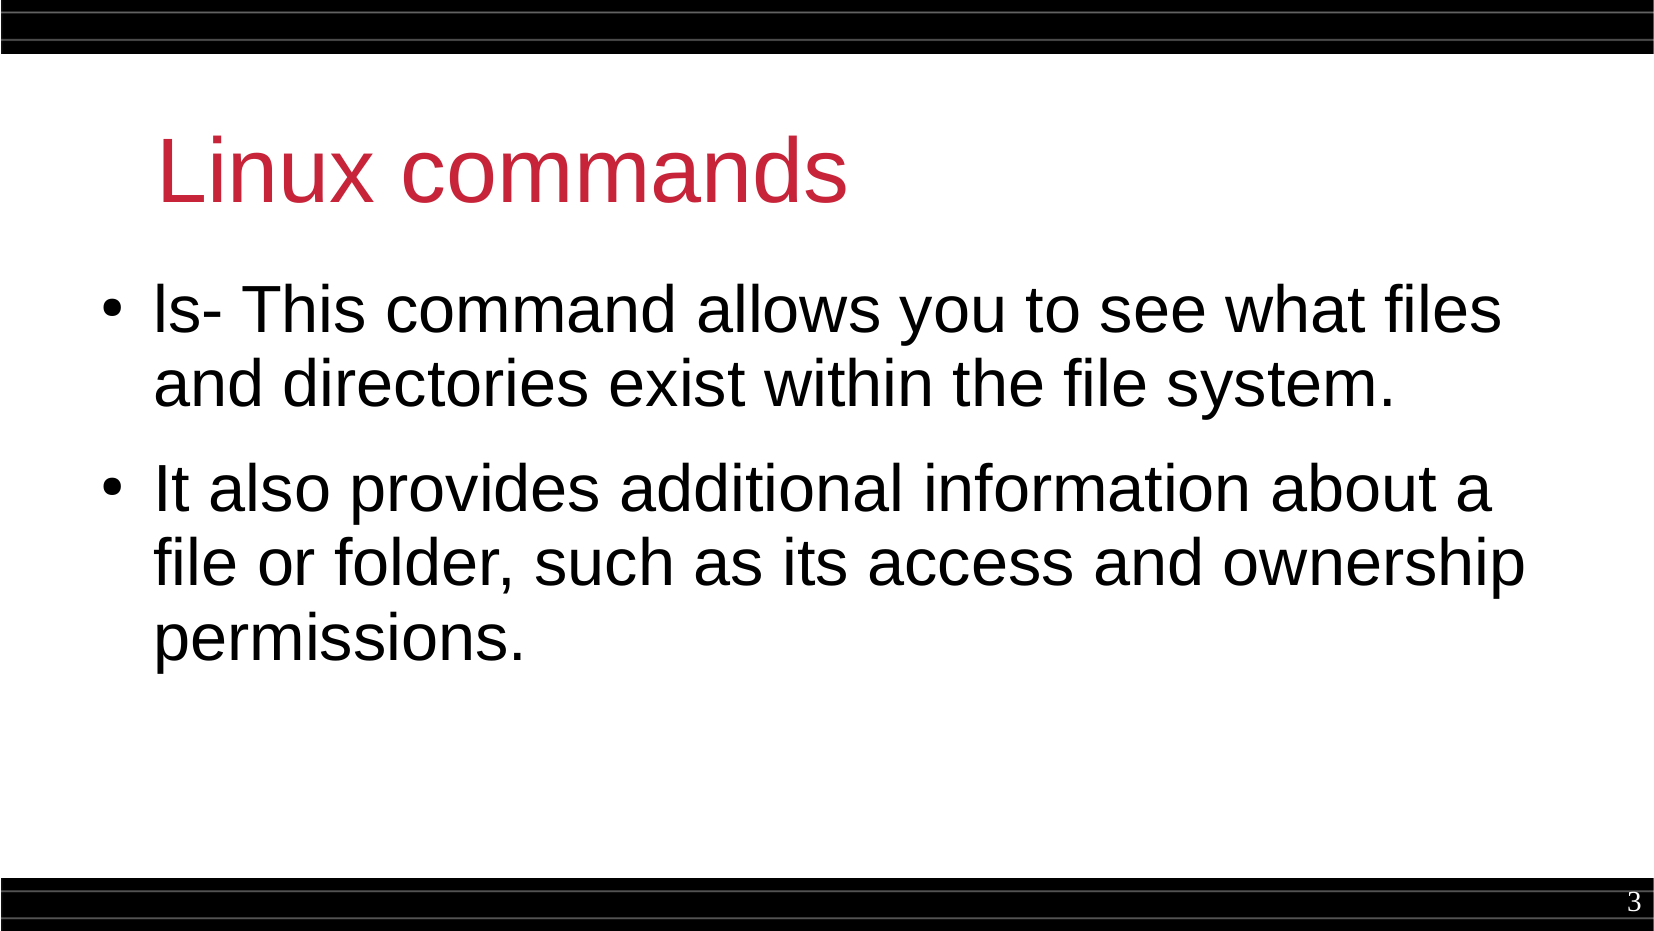

# Linux commands
ls- This command allows you to see what files and directories exist within the file system.
It also provides additional information about a file or folder, such as its access and ownership permissions.